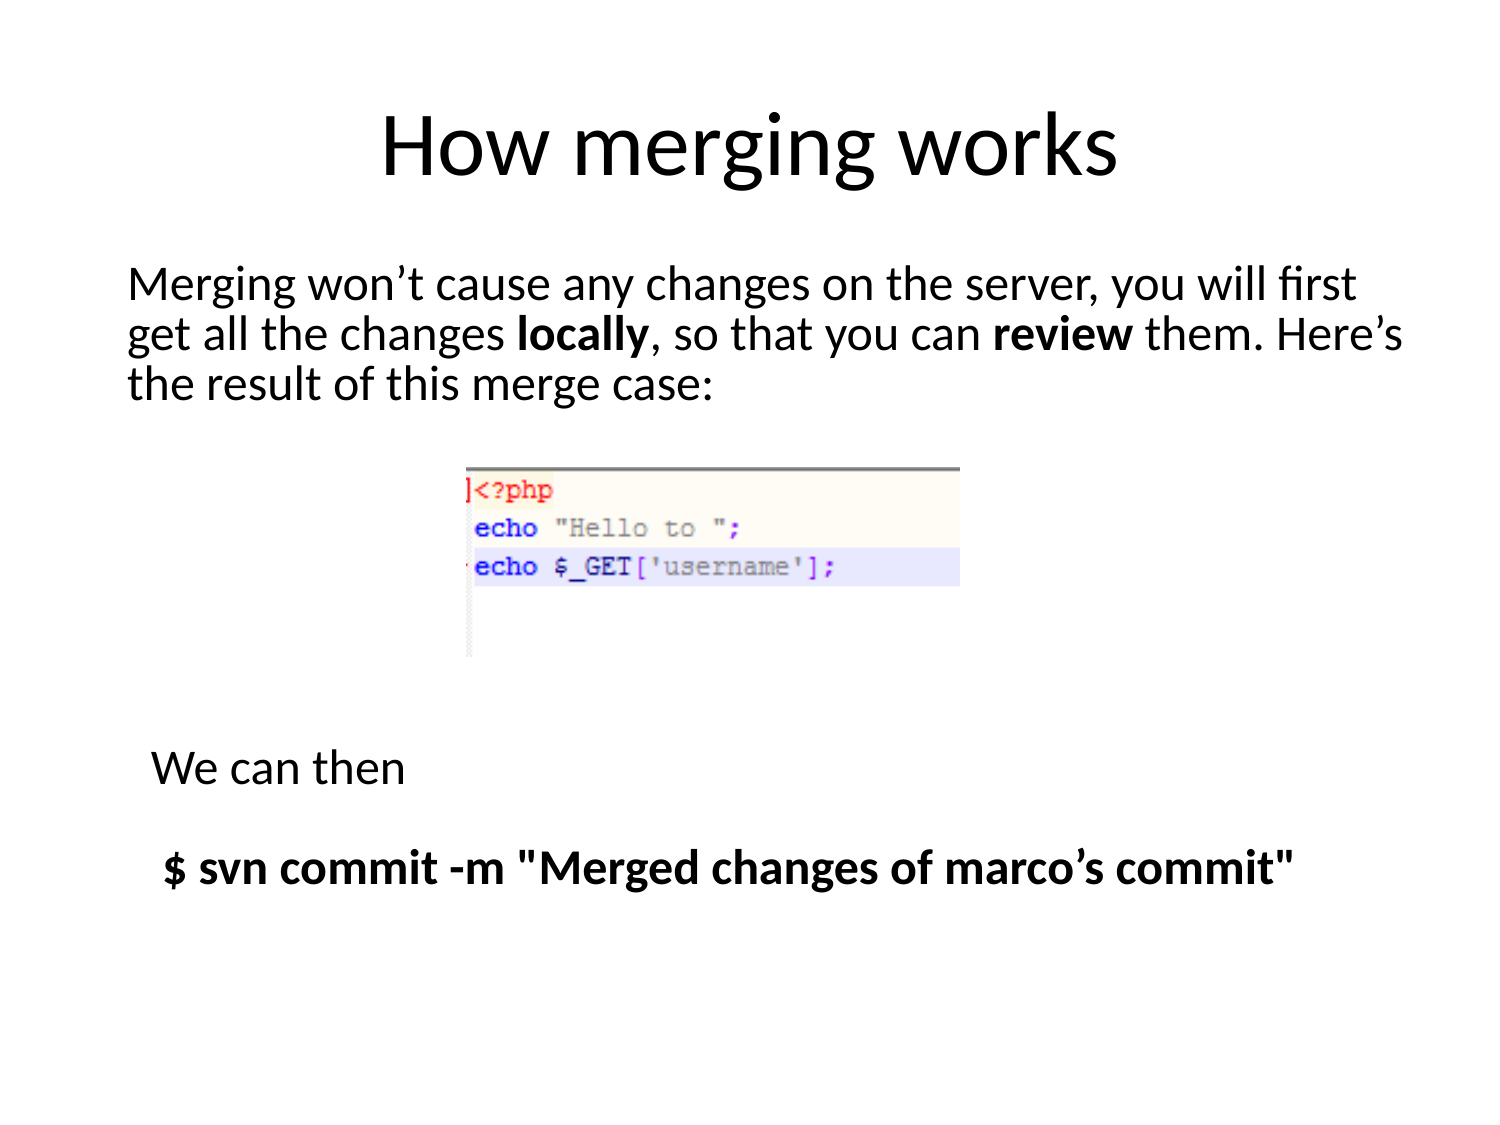

# How merging works
Merging won’t cause any changes on the server, you will first get all the changes locally, so that you can review them. Here’s the result of this merge case:
We can then
 $ svn commit -m "Merged changes of marco’s commit"